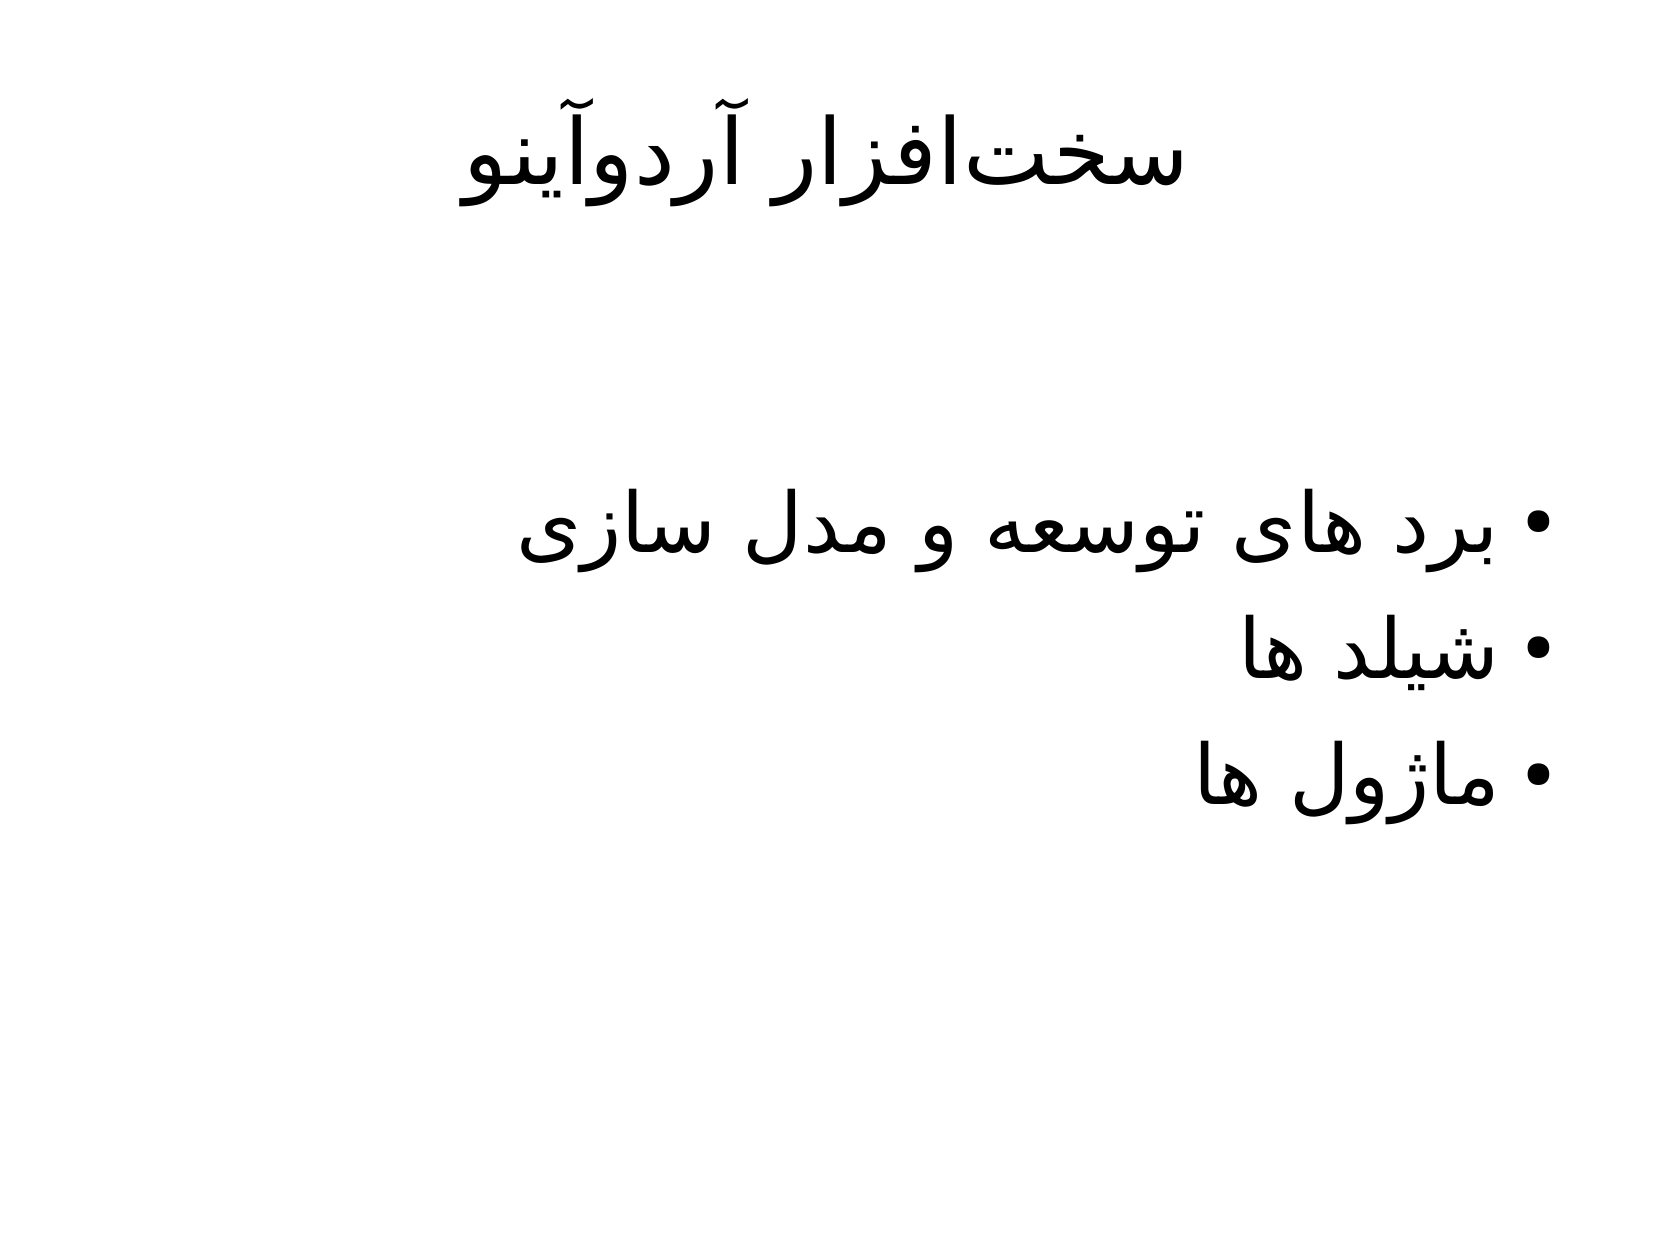

# سخت‌افزار آردوآینو
برد های توسعه و مدل سازی
شیلد ها
ماژول ها